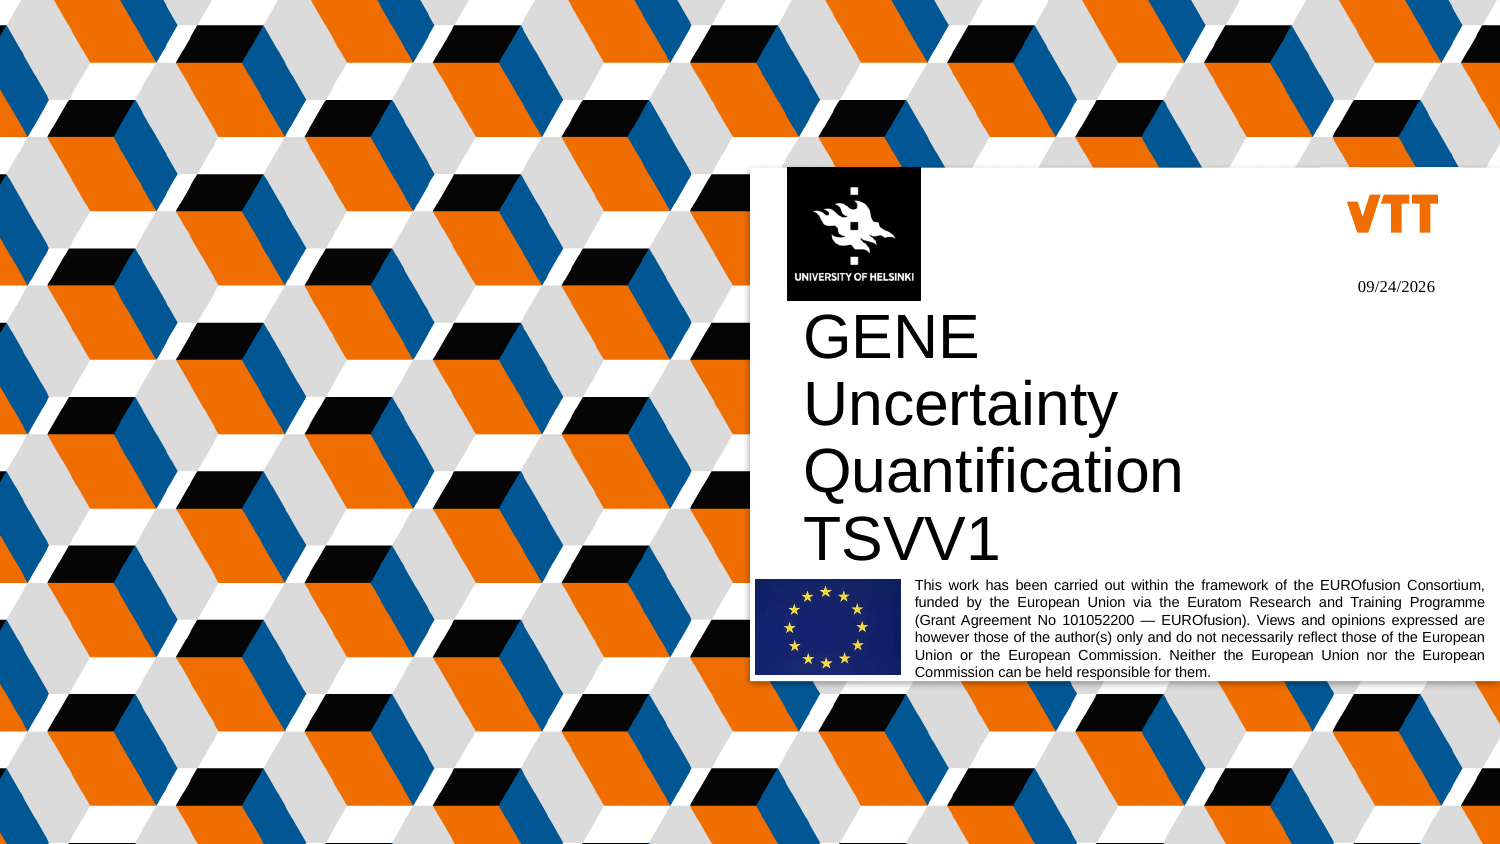

# GENE Uncertainty Quantification TSVV1
This work has been carried out within the framework of the EUROfusion Consortium, funded by the European Union via the Euratom Research and Training Programme (Grant Agreement No 101052200 — EUROfusion). Views and opinions expressed are however those of the author(s) only and do not necessarily reflect those of the European Union or the European Commission. Neither the European Union nor the European Commission can be held responsible for them.